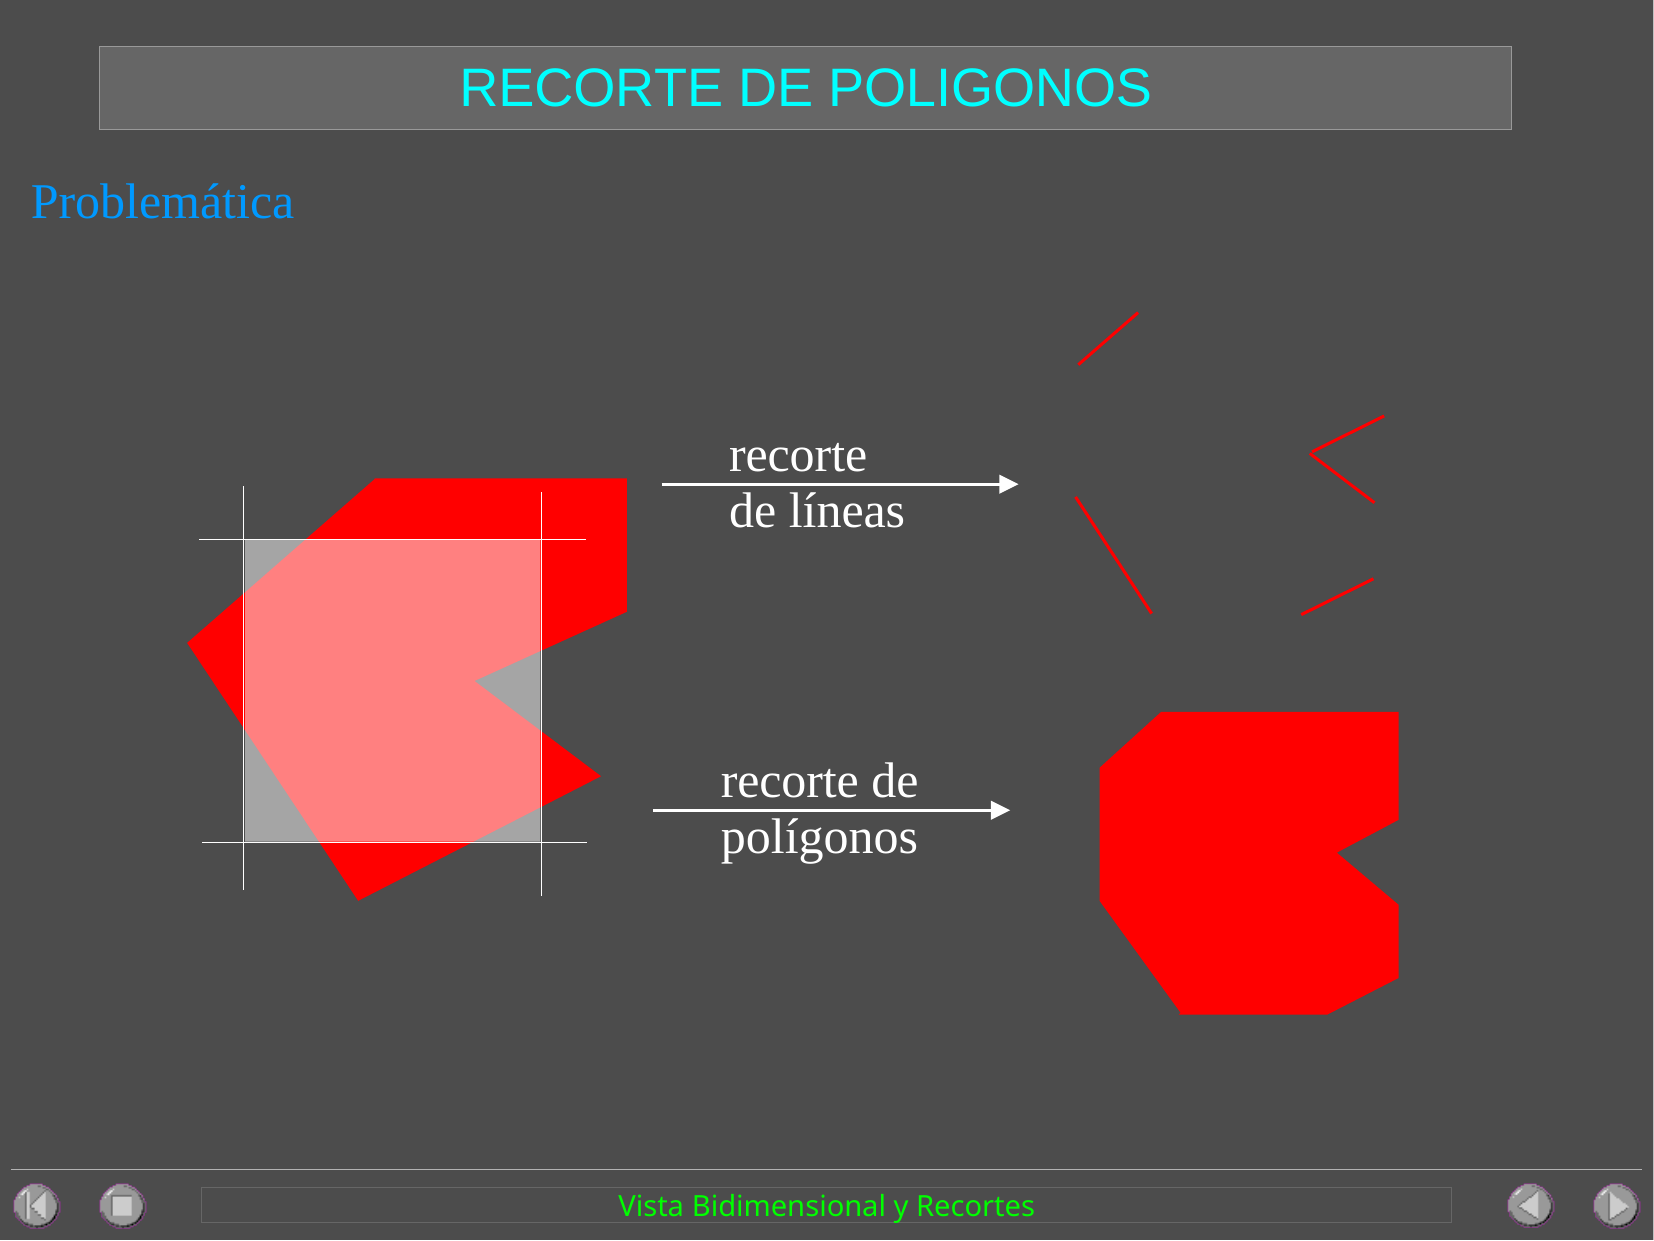

# RECORTE DE POLIGONOS
Problemática
recorte
de líneas
recorte de
polígonos